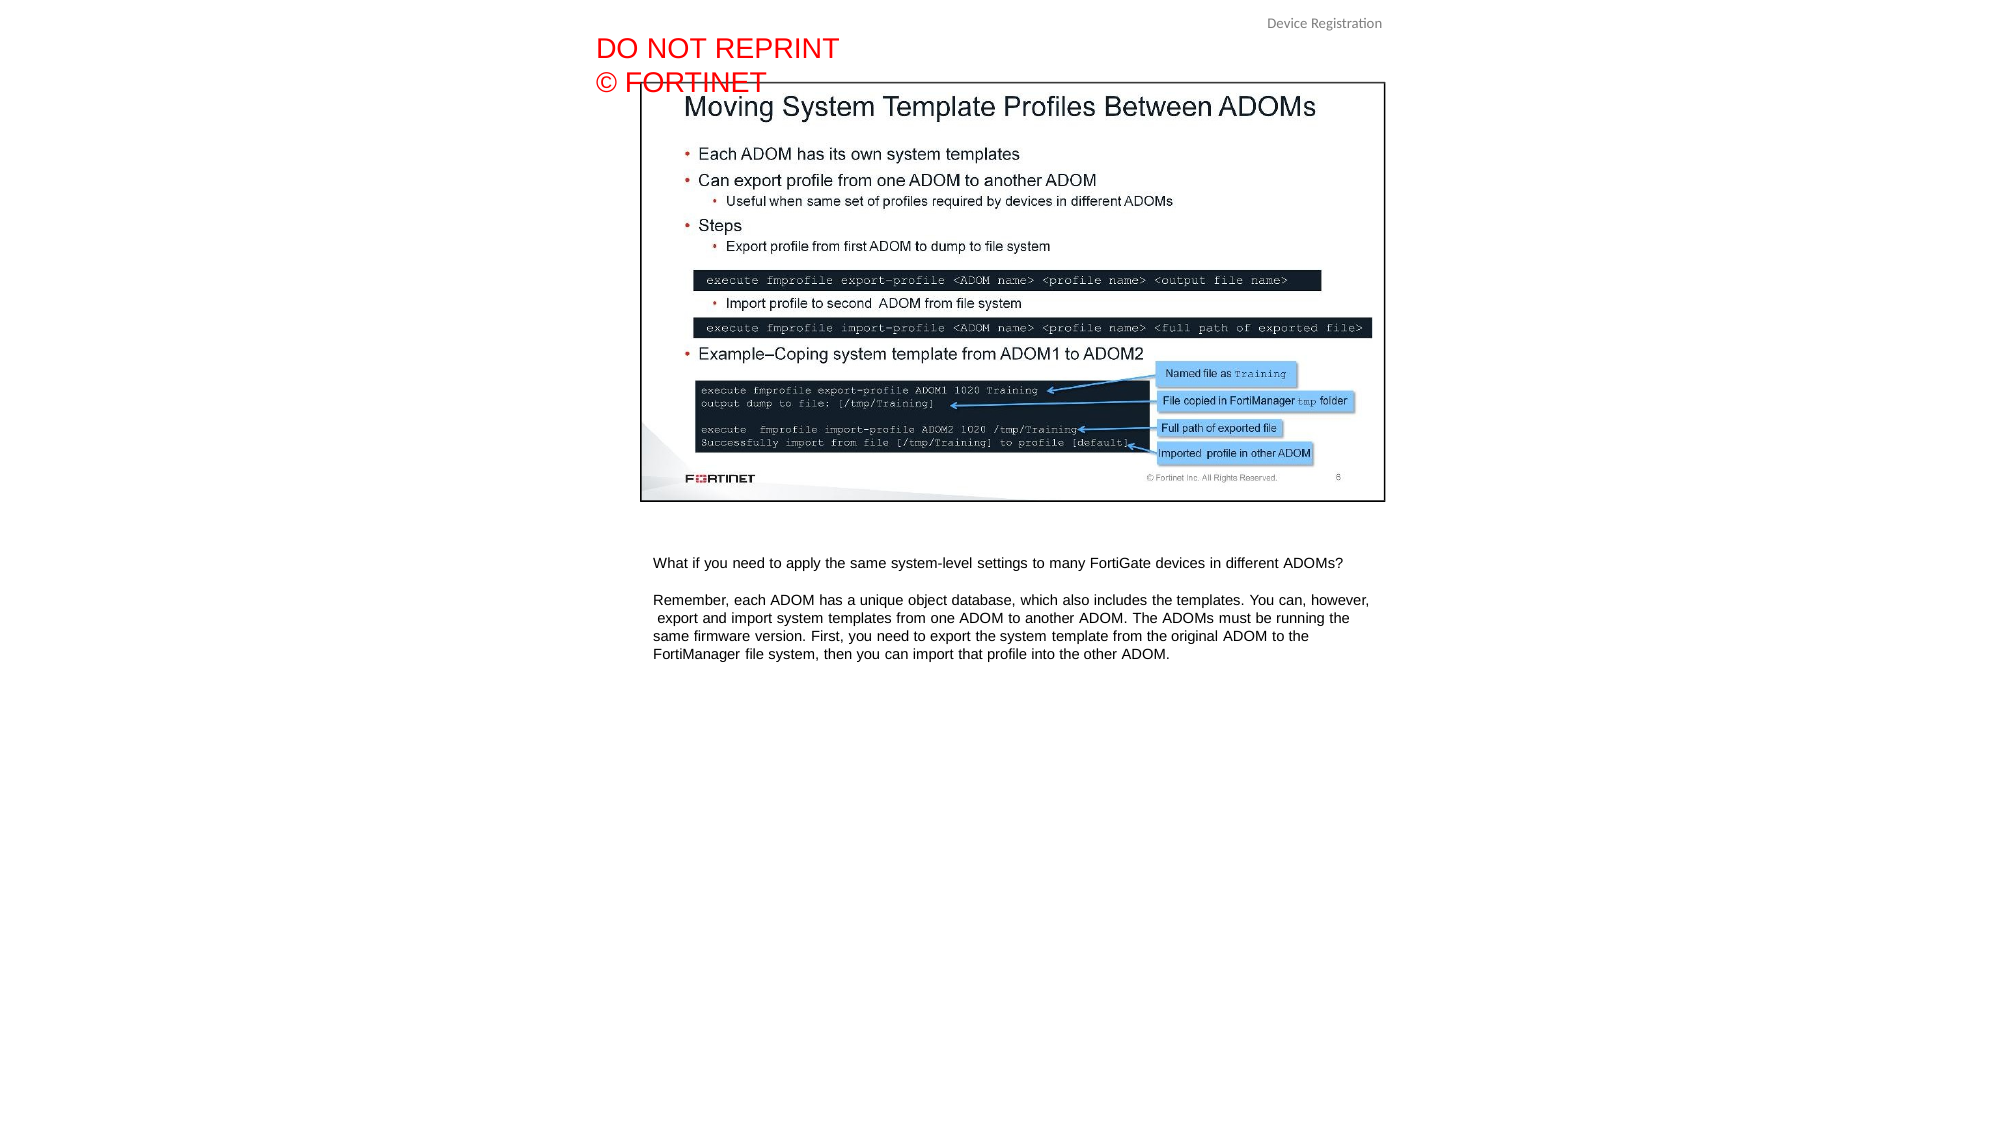

Device Registration
DO NOT REPRINT
© FORTINET
What if you need to apply the same system-level settings to many FortiGate devices in different ADOMs?
Remember, each ADOM has a unique object database, which also includes the templates. You can, however, export and import system templates from one ADOM to another ADOM. The ADOMs must be running the same firmware version. First, you need to export the system template from the original ADOM to the FortiManager file system, then you can import that profile into the other ADOM.
FortiManager 6.2 Study Guide
1